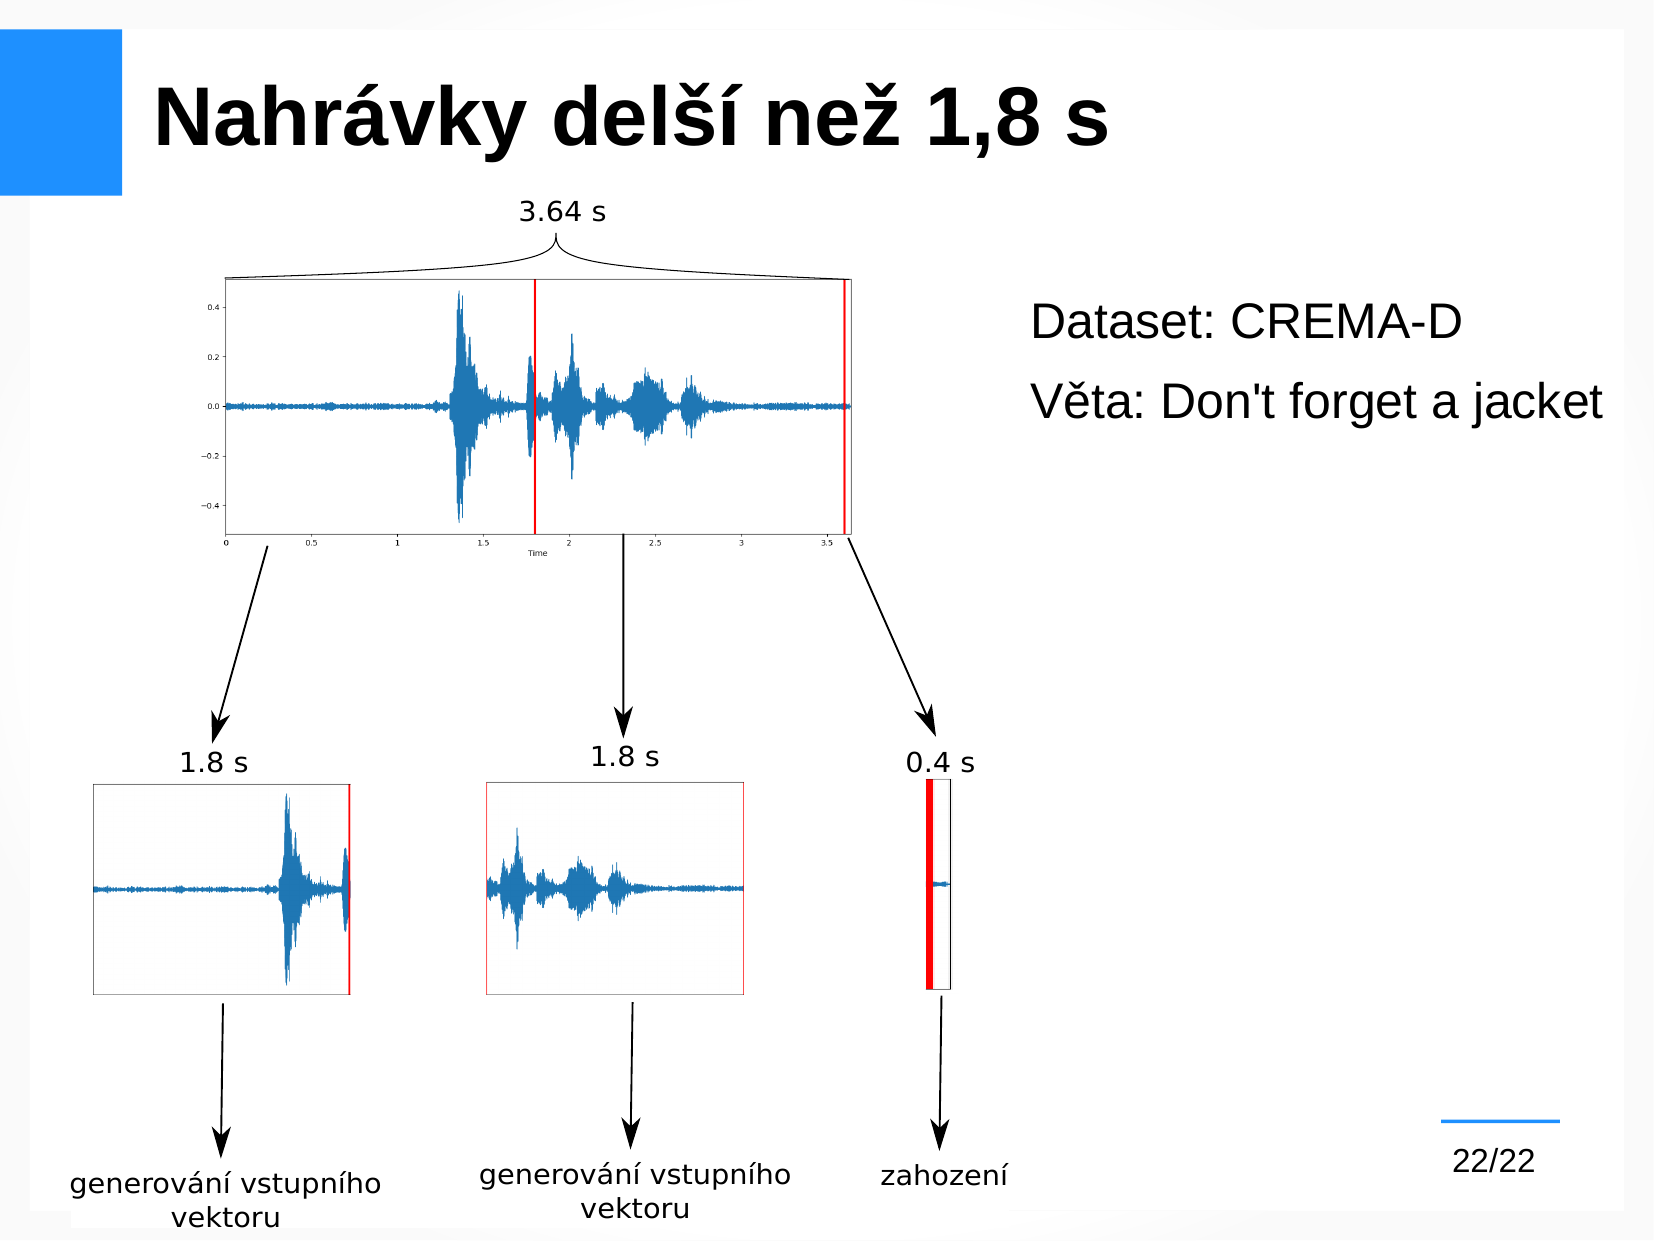

# Nahrávky delší než 1,8 s
Dataset: CREMA-D
Věta: Don't forget a jacket
22